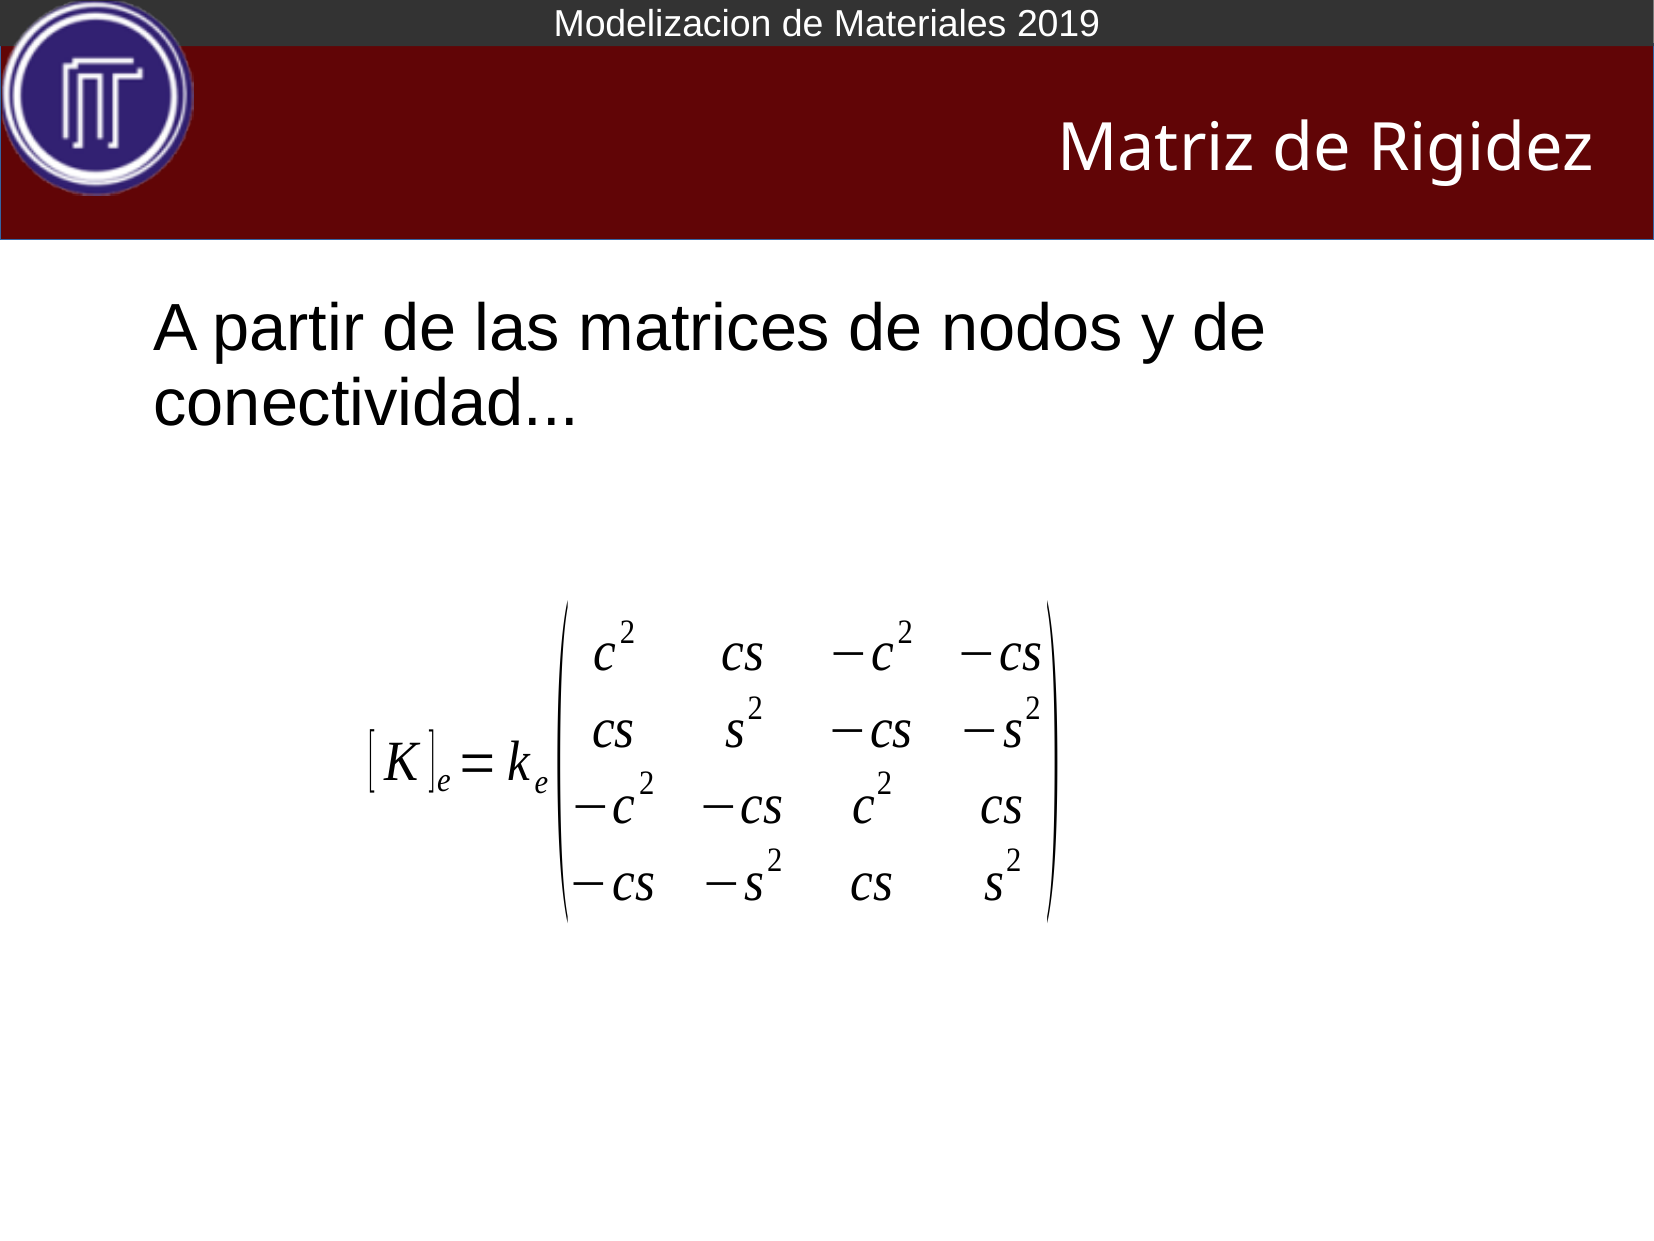

# Matriz de Rigidez
A partir de las matrices de nodos y de conectividad...